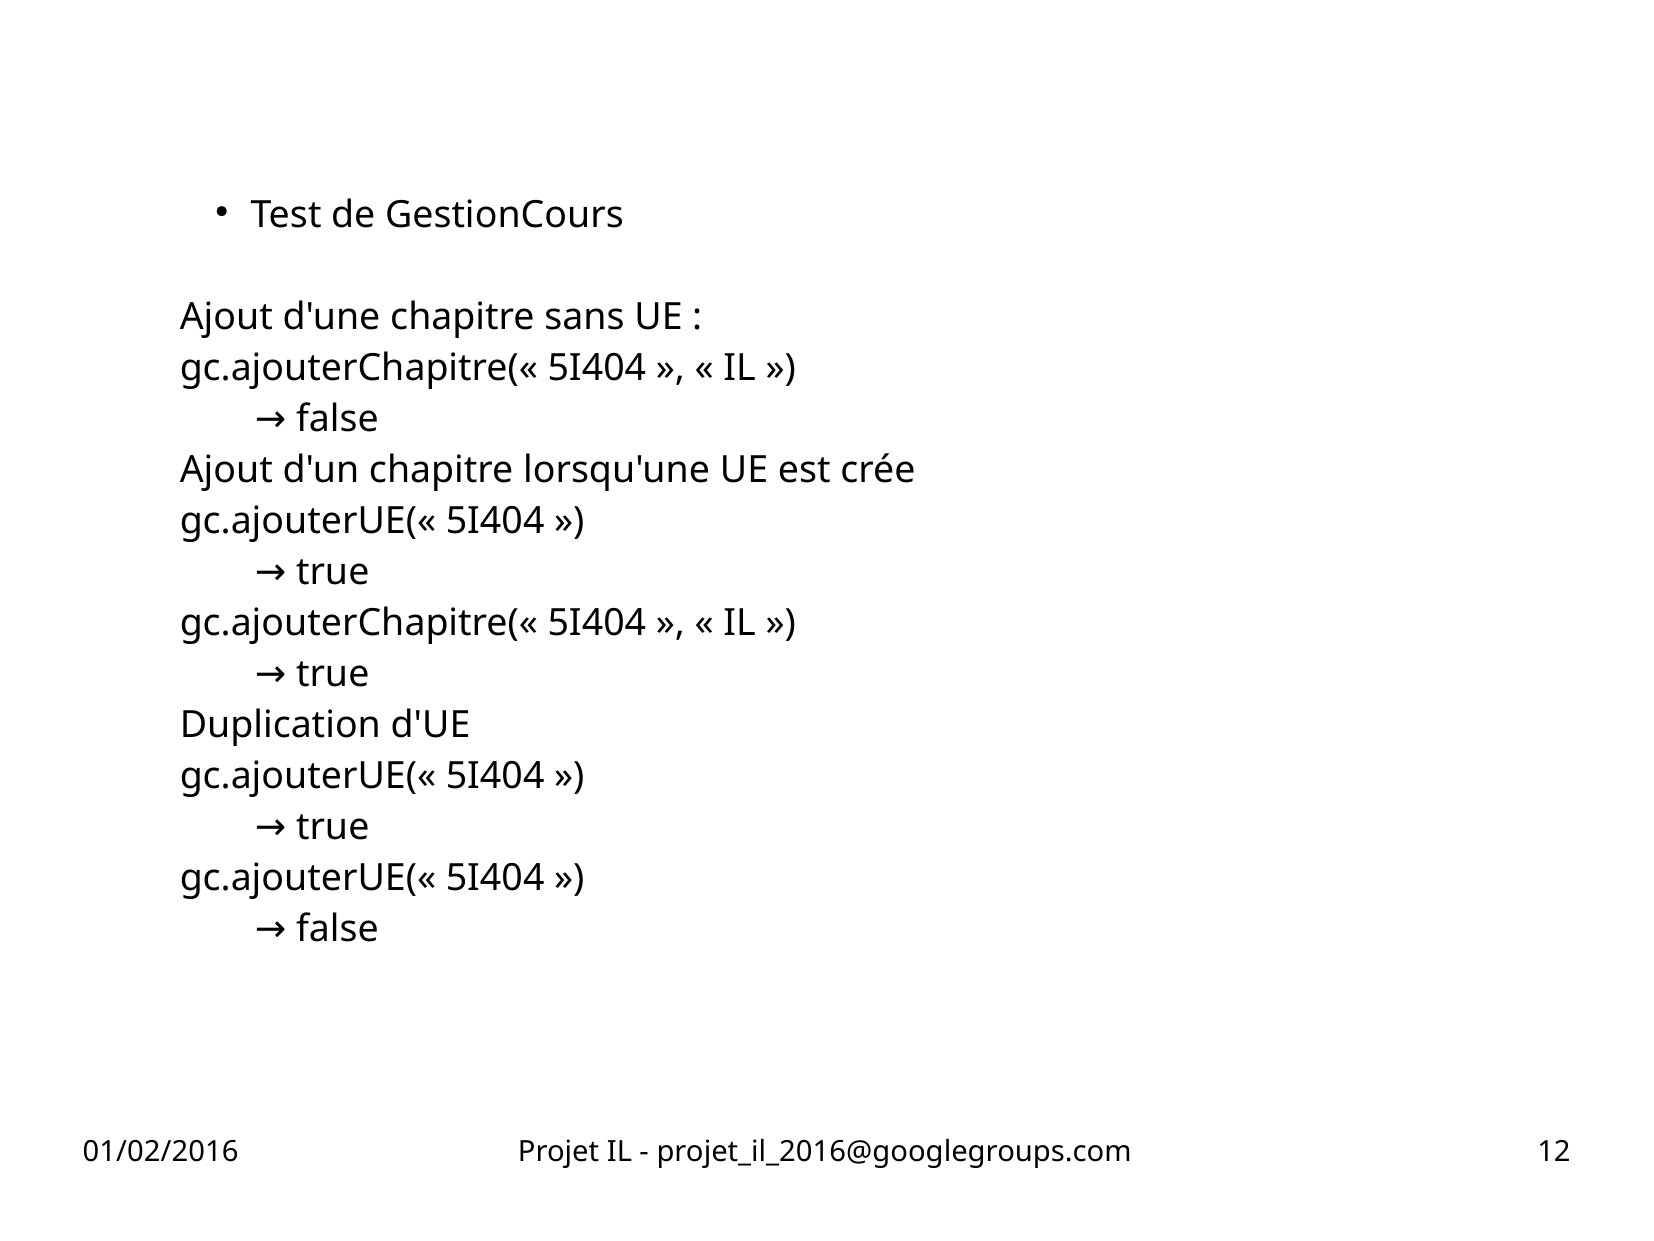

Test de GestionCours
Ajout d'une chapitre sans UE :
gc.ajouterChapitre(« 5I404 », « IL »)
	→ false
Ajout d'un chapitre lorsqu'une UE est crée
gc.ajouterUE(« 5I404 »)
	→ true
gc.ajouterChapitre(« 5I404 », « IL »)
	→ true
Duplication d'UE
gc.ajouterUE(« 5I404 »)
	→ true
gc.ajouterUE(« 5I404 »)
	→ false
01/02/2016
Projet IL - projet_il_2016@googlegroups.com
12